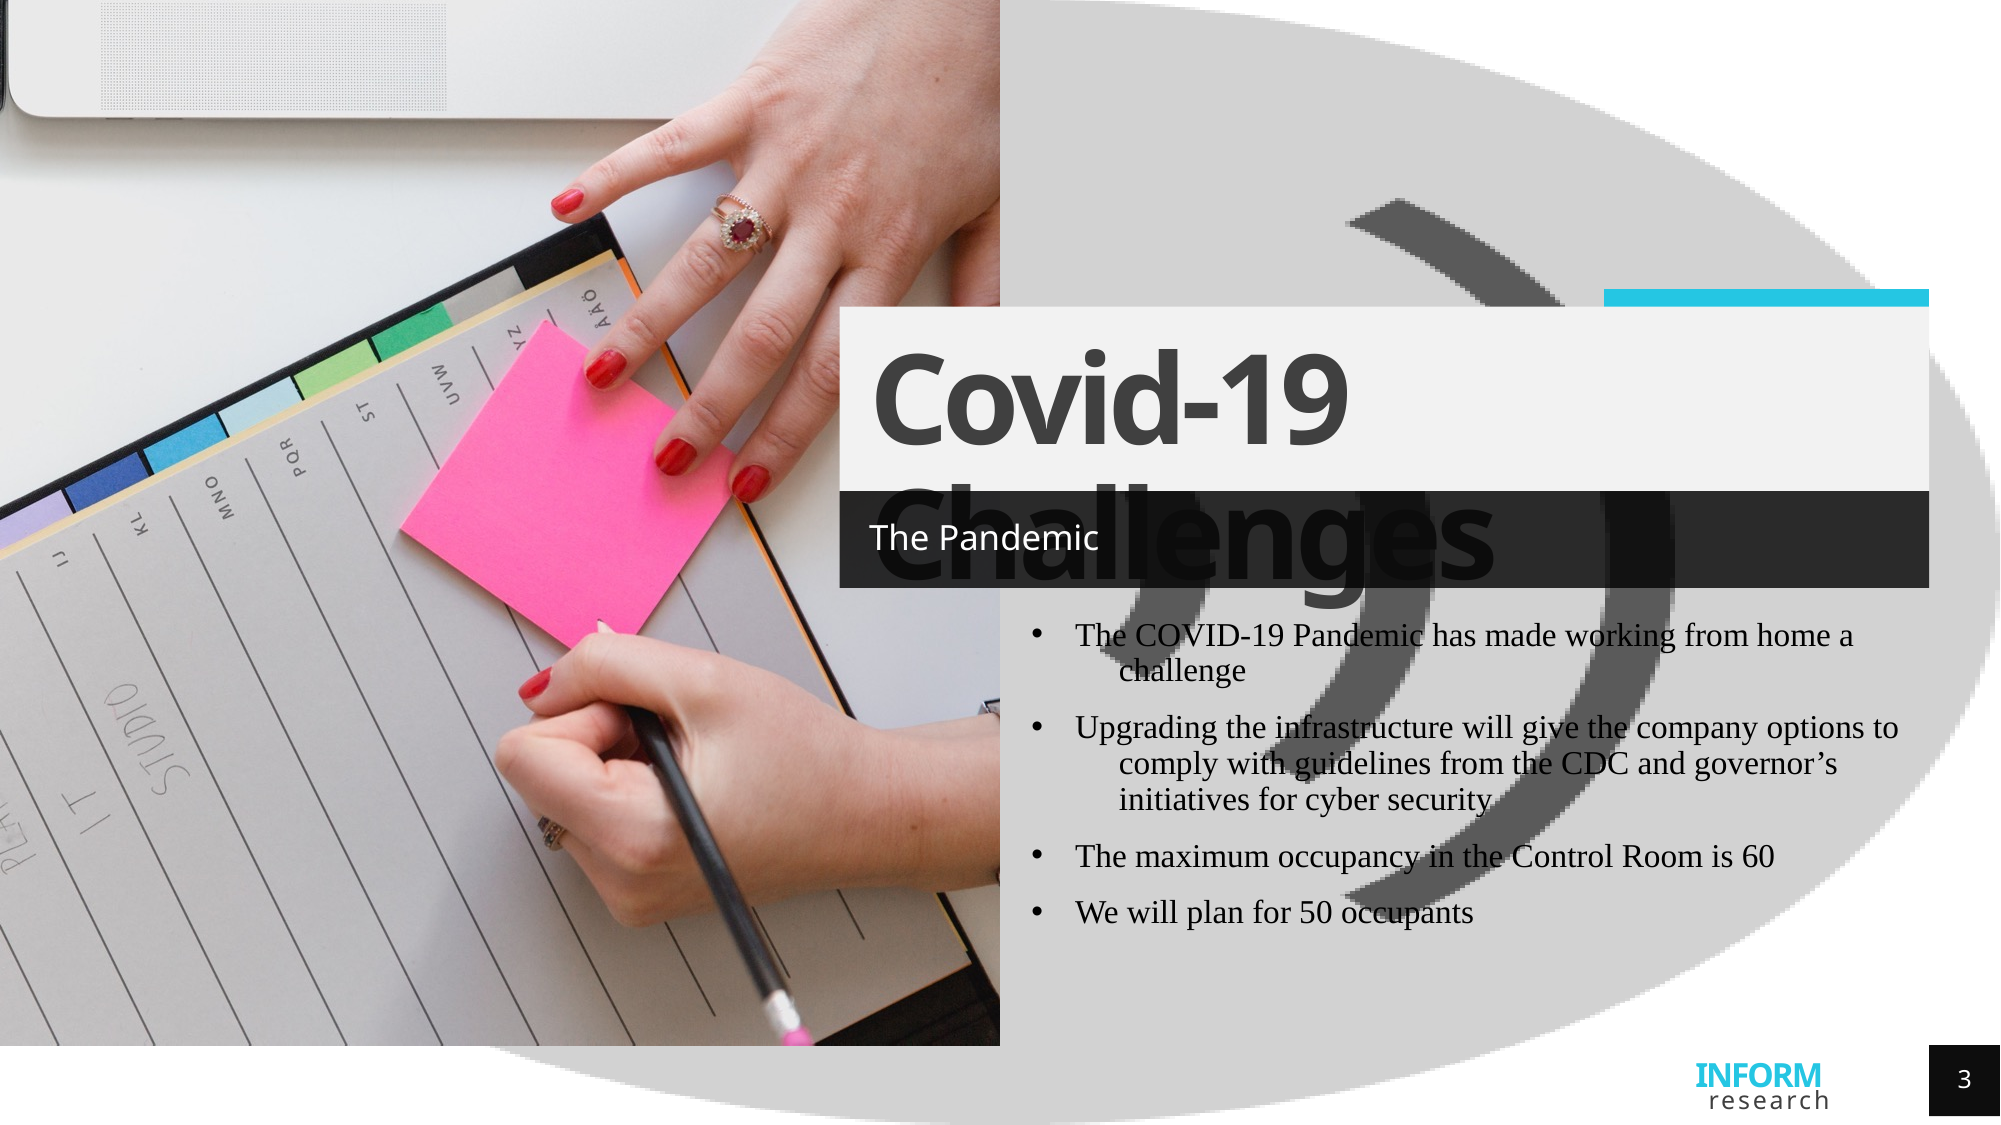

# Covid-19 Challenges
The Pandemic
The COVID-19 Pandemic has made working from home a challenge
Upgrading the infrastructure will give the company options to comply with guidelines from the CDC and governor’s initiatives for cyber security
The maximum occupancy in the Control Room is 60
We will plan for 50 occupants
3
INFORM 
research